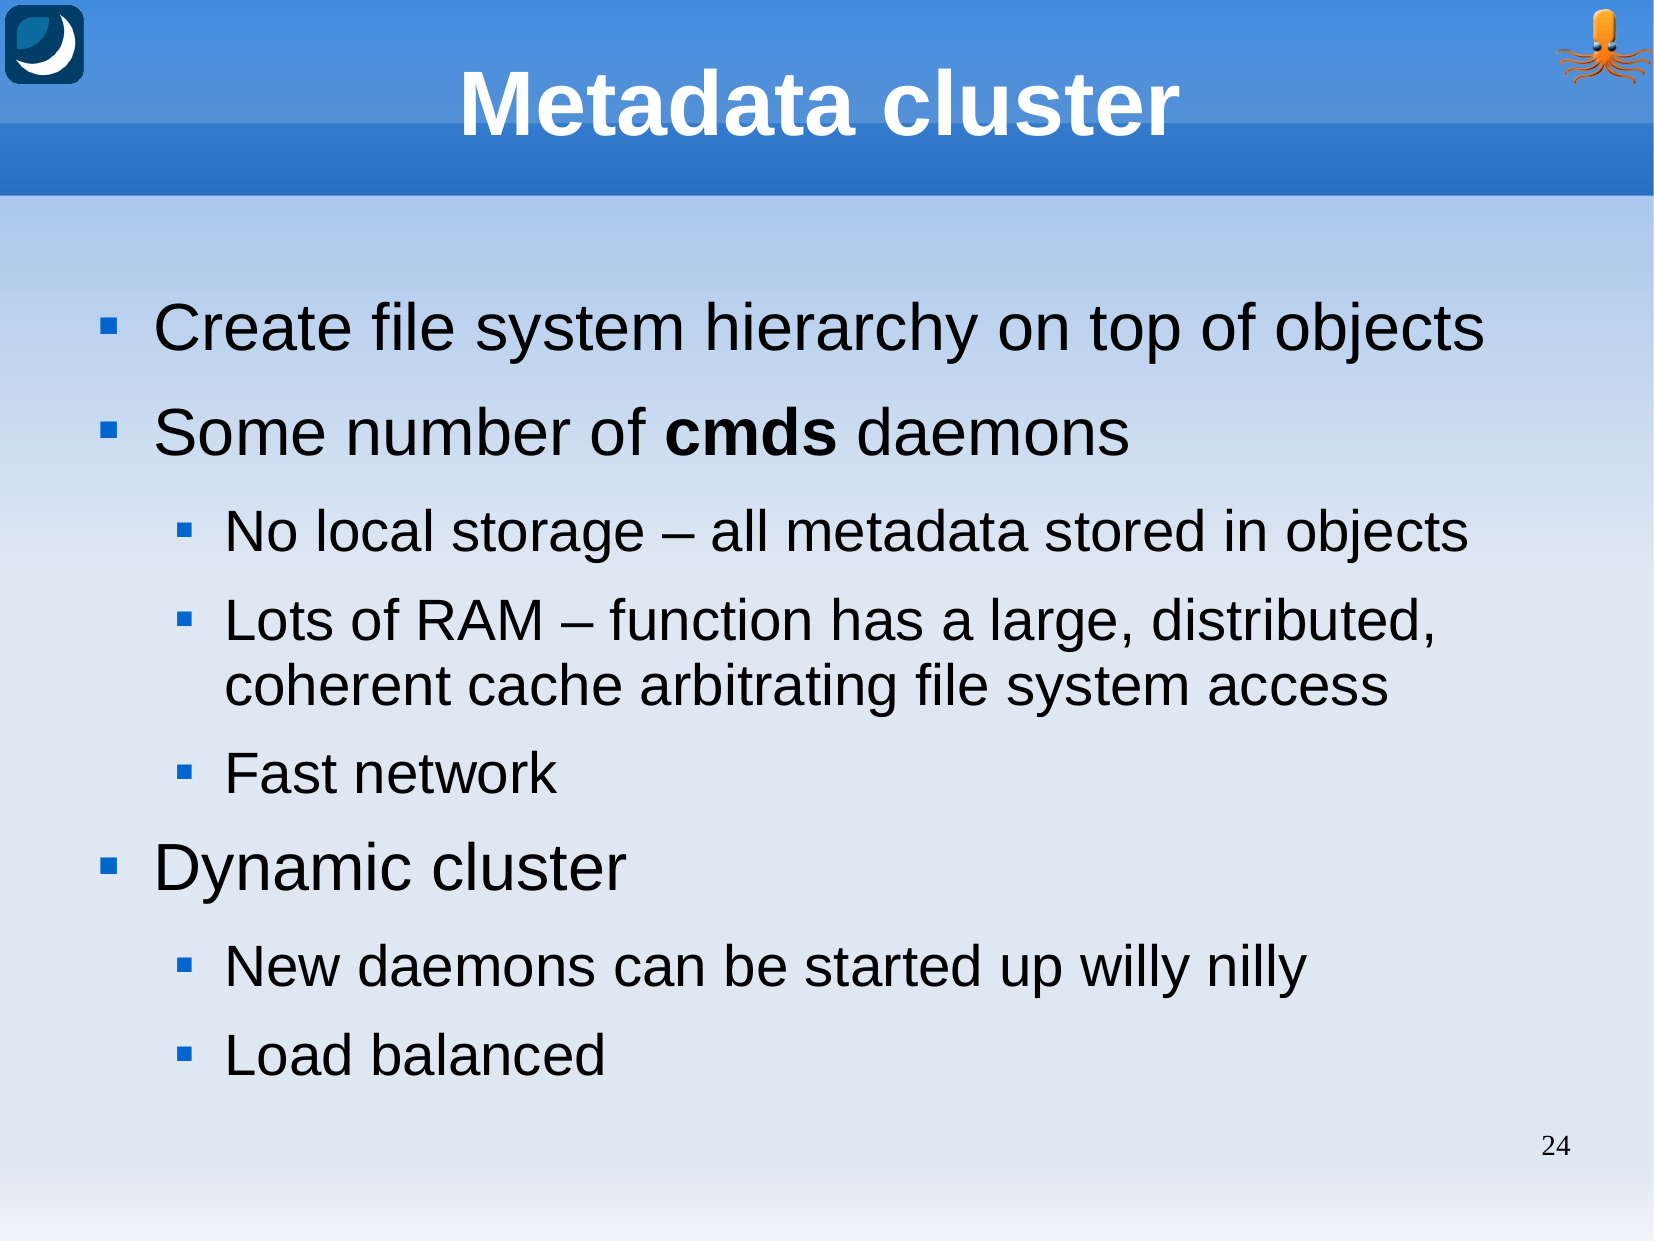

# Metadata cluster
Create file system hierarchy on top of objects
Some number of cmds daemons
No local storage – all metadata stored in objects
Lots of RAM – function has a large, distributed, coherent cache arbitrating file system access
Fast network
Dynamic cluster
New daemons can be started up willy nilly
Load balanced
24